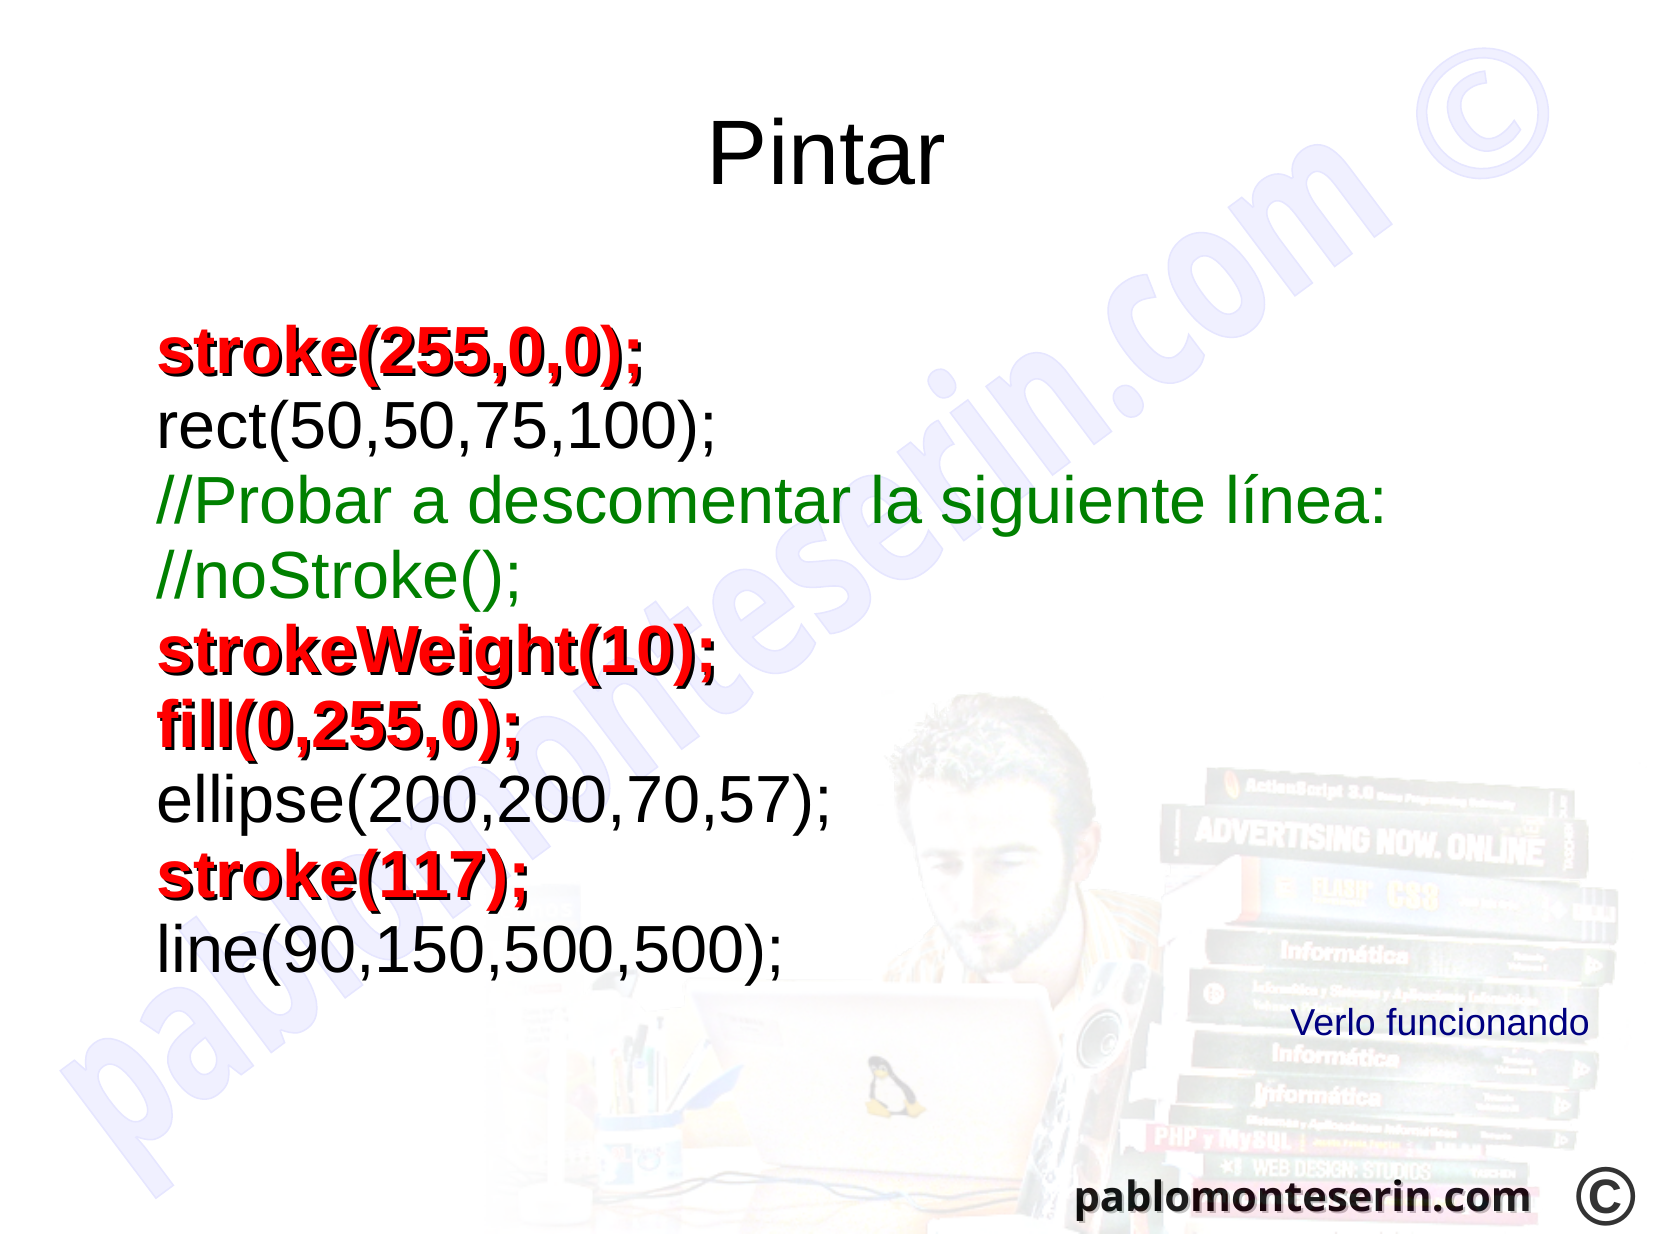

# Pintar
	stroke(255,0,0);
	rect(50,50,75,100);
	//Probar a descomentar la siguiente línea:
	//noStroke();
	strokeWeight(10);
	fill(0,255,0);
	ellipse(200,200,70,57);
	stroke(117);
	line(90,150,500,500);
Verlo funcionando